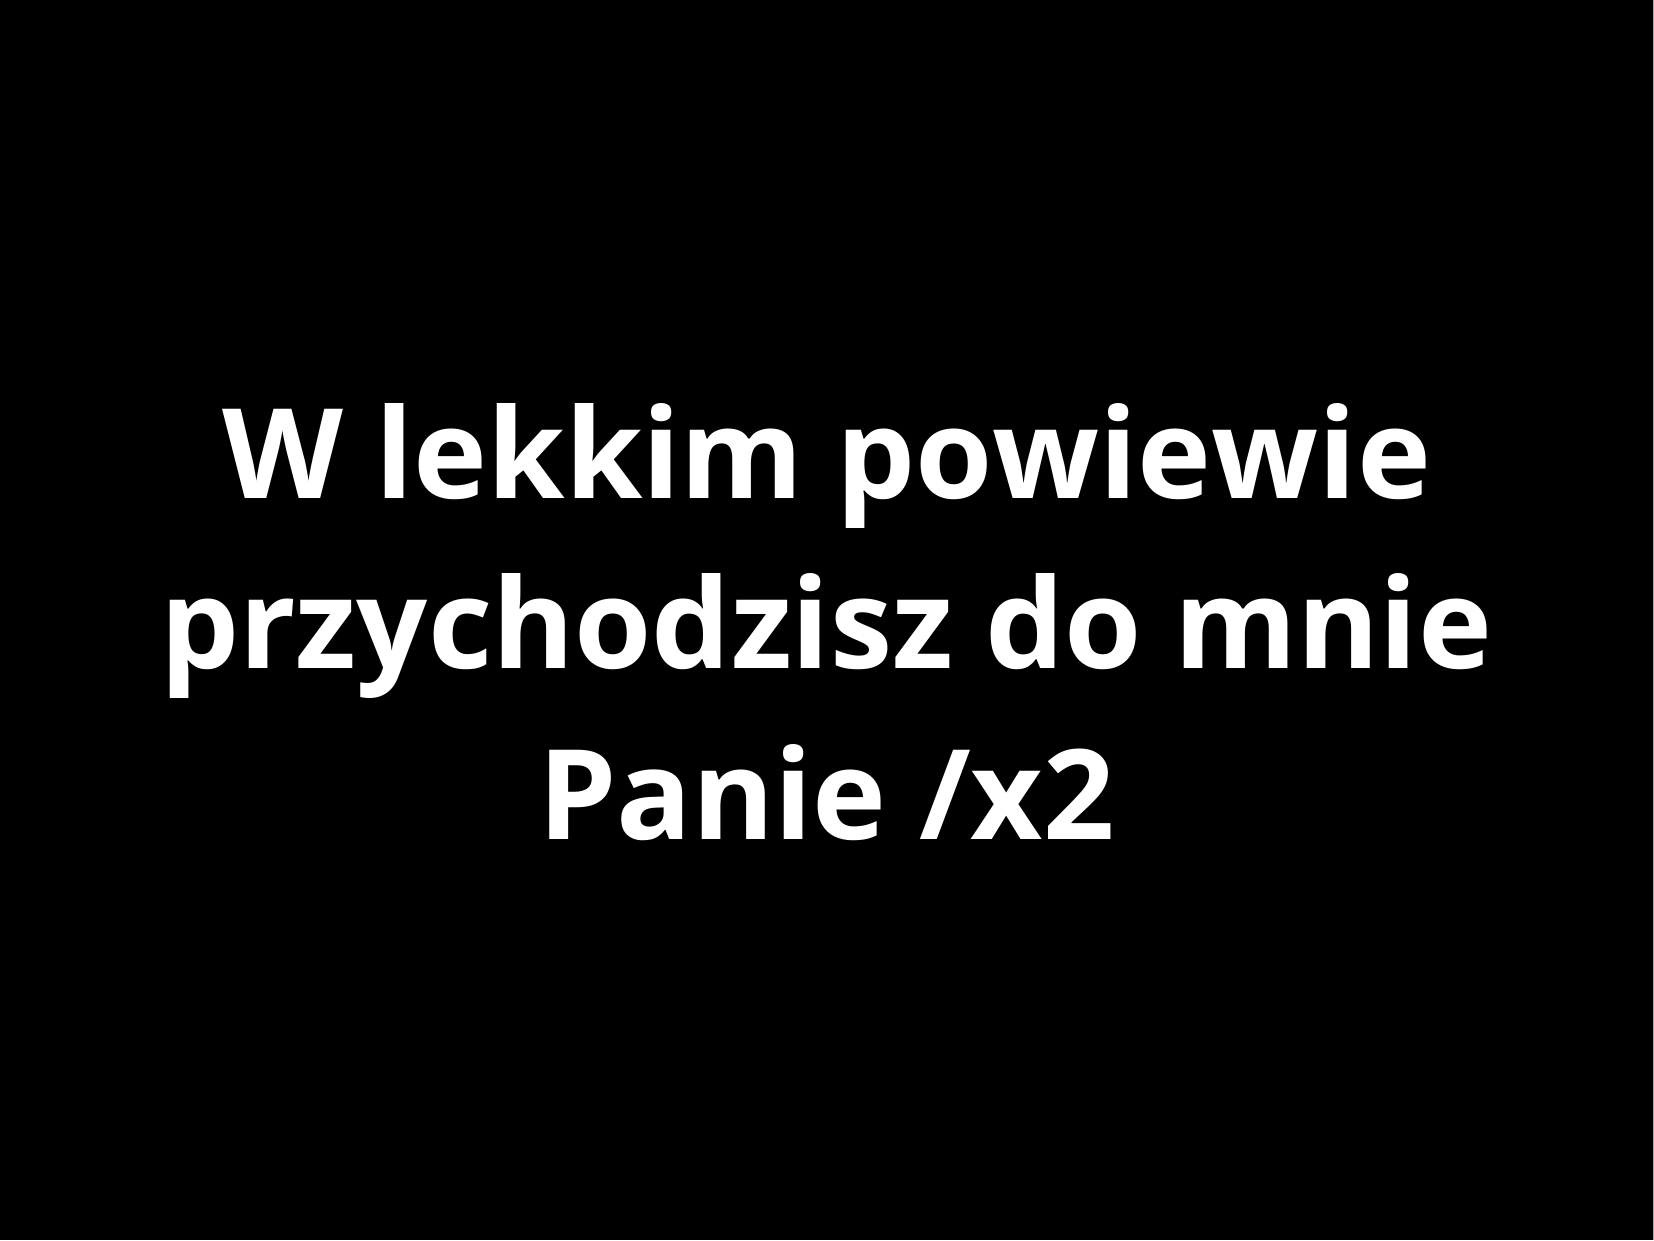

# W lekkim powiewie przychodzisz do mnie Panie /x2